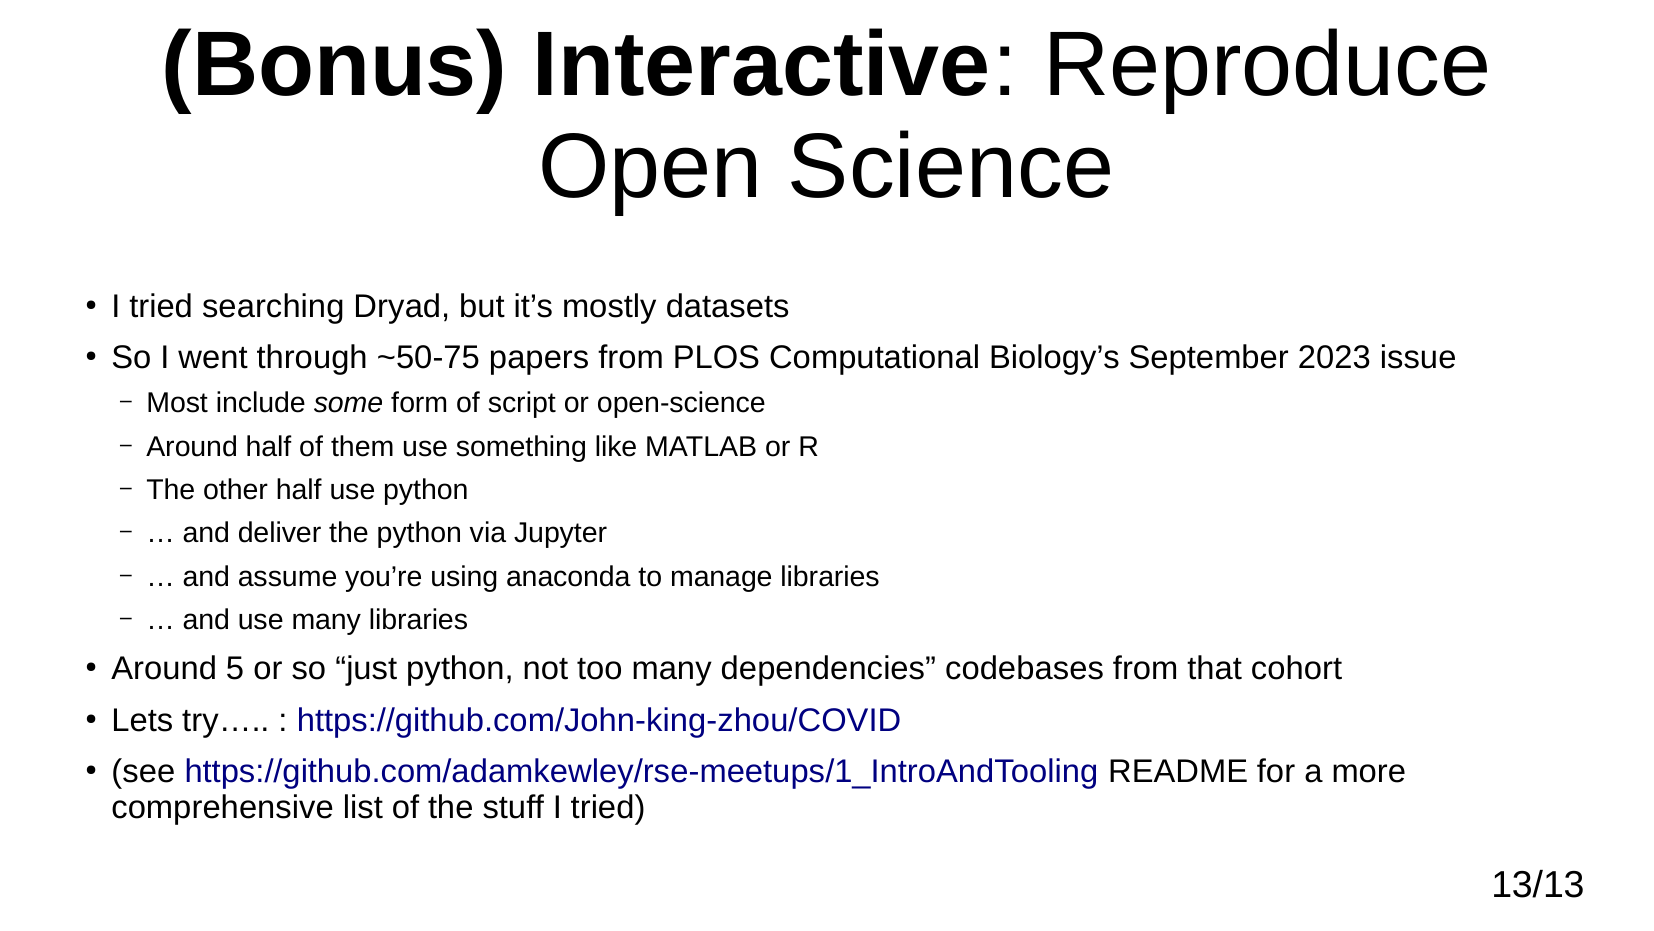

# (Bonus) Interactive: Reproduce Open Science
I tried searching Dryad, but it’s mostly datasets
So I went through ~50-75 papers from PLOS Computational Biology’s September 2023 issue
Most include some form of script or open-science
Around half of them use something like MATLAB or R
The other half use python
… and deliver the python via Jupyter
… and assume you’re using anaconda to manage libraries
… and use many libraries
Around 5 or so “just python, not too many dependencies” codebases from that cohort
Lets try….. : https://github.com/John-king-zhou/COVID
(see https://github.com/adamkewley/rse-meetups/1_IntroAndTooling README for a more comprehensive list of the stuff I tried)